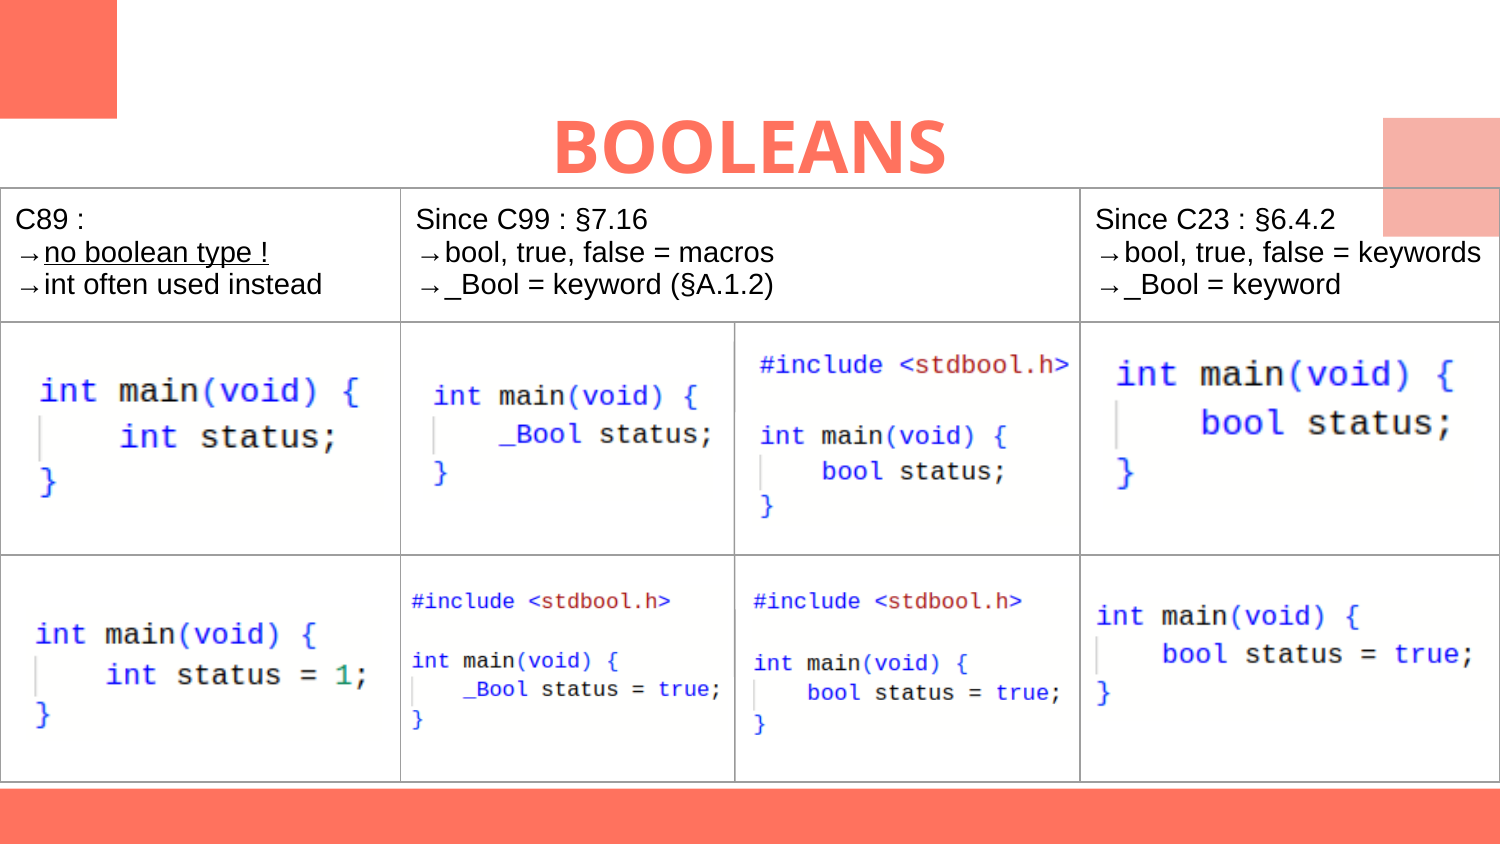

# BOOLEANS
| C89 : →no boolean type ! →int often used instead | Since C99 : §7.16 →bool, true, false = macros →\_Bool = keyword (§A.1.2) | Since C23 : §6.4.2 →bool, true, false = keywords →\_Bool = keyword |
| --- | --- | --- |
| | | |
| | | |